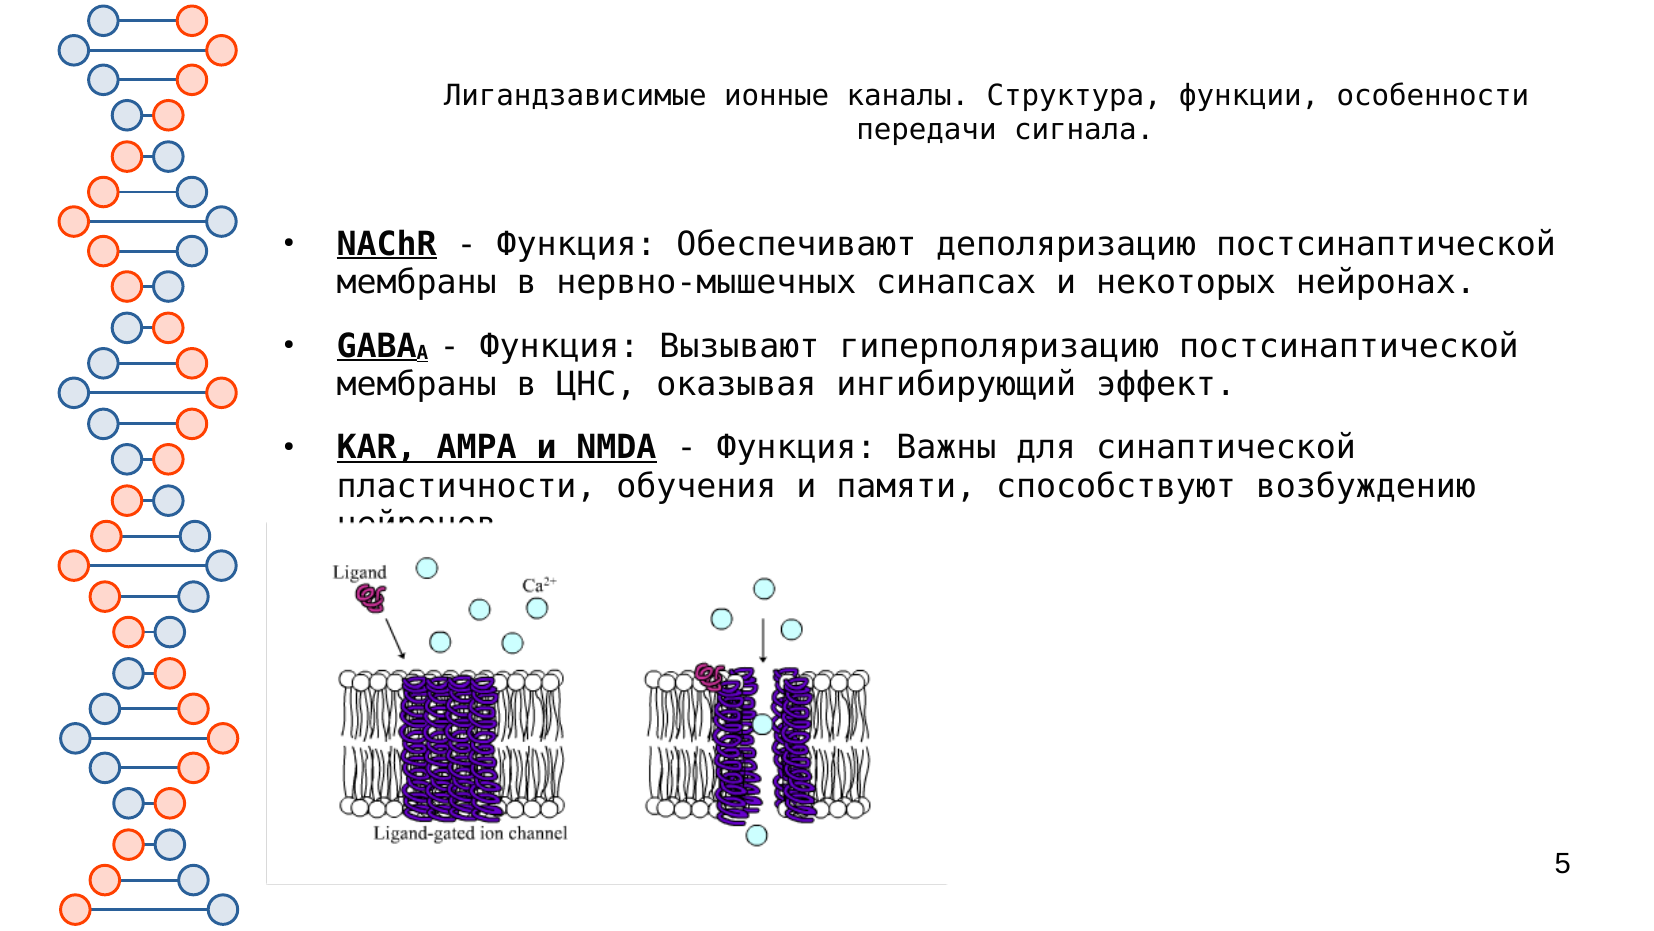

# Лигандзависимые ионные каналы. Структура, функции, особенности передачи сигнала.
NAChR - Функция: Обеспечивают деполяризацию постсинаптической мембраны в нервно-мышечных синапсах и некоторых нейронах.
GABAA - Функция: Вызывают гиперполяризацию постсинаптической мембраны в ЦНС, оказывая ингибирующий эффект.
KAR, AMPA и NMDA - Функция: Важны для синаптической пластичности, обучения и памяти, способствуют возбуждению нейронов.
5